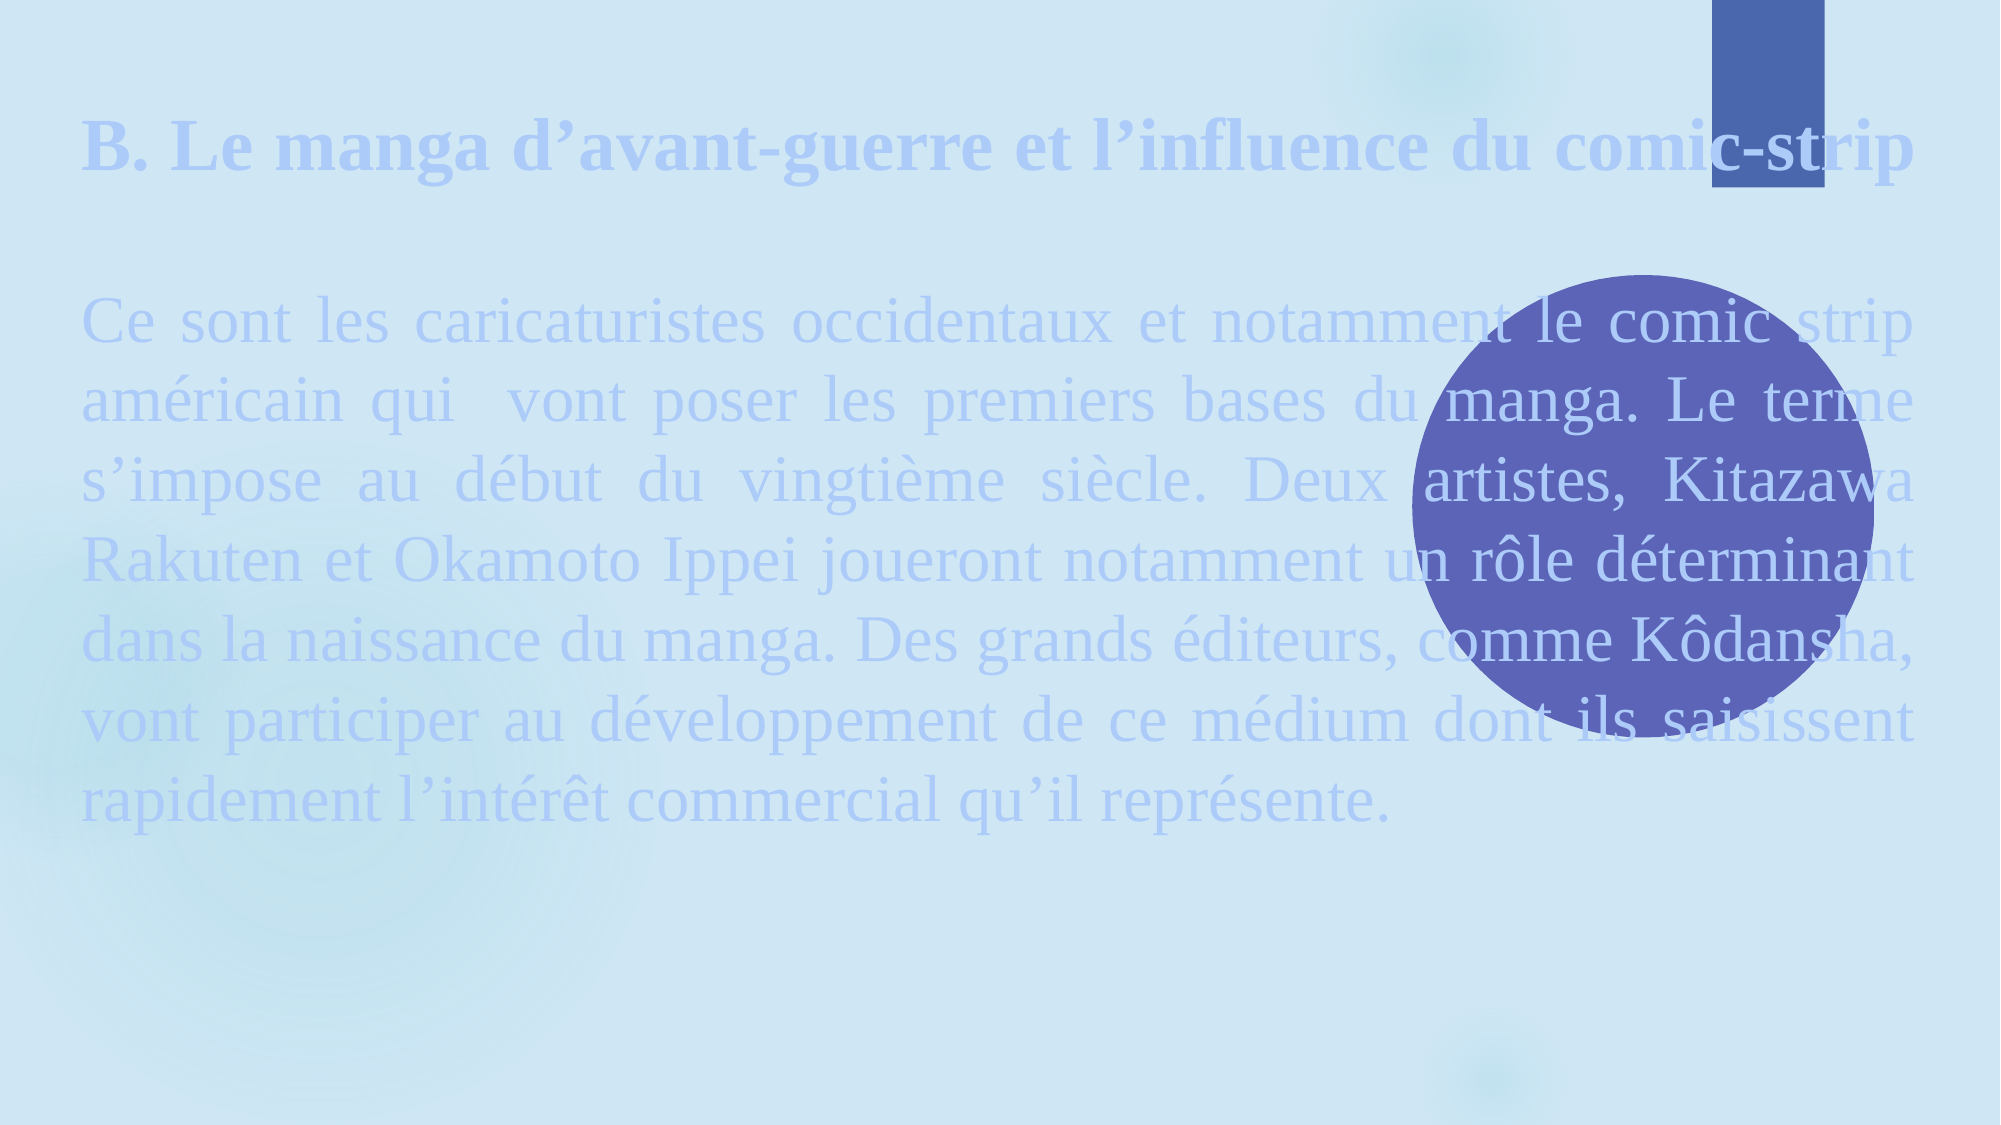

# B. Le manga d’avant-guerre et l’influence du comic-strip Ce sont les caricaturistes occidentaux et notamment le comic strip américain qui vont poser les premiers bases du manga. Le terme s’impose au début du vingtième siècle. Deux artistes, Kitazawa Rakuten et Okamoto Ippei joueront notamment un rôle déterminant dans la naissance du manga. Des grands éditeurs, comme Kôdansha, vont participer au développement de ce médium dont ils saisissent rapidement l’intérêt commercial qu’il représente.